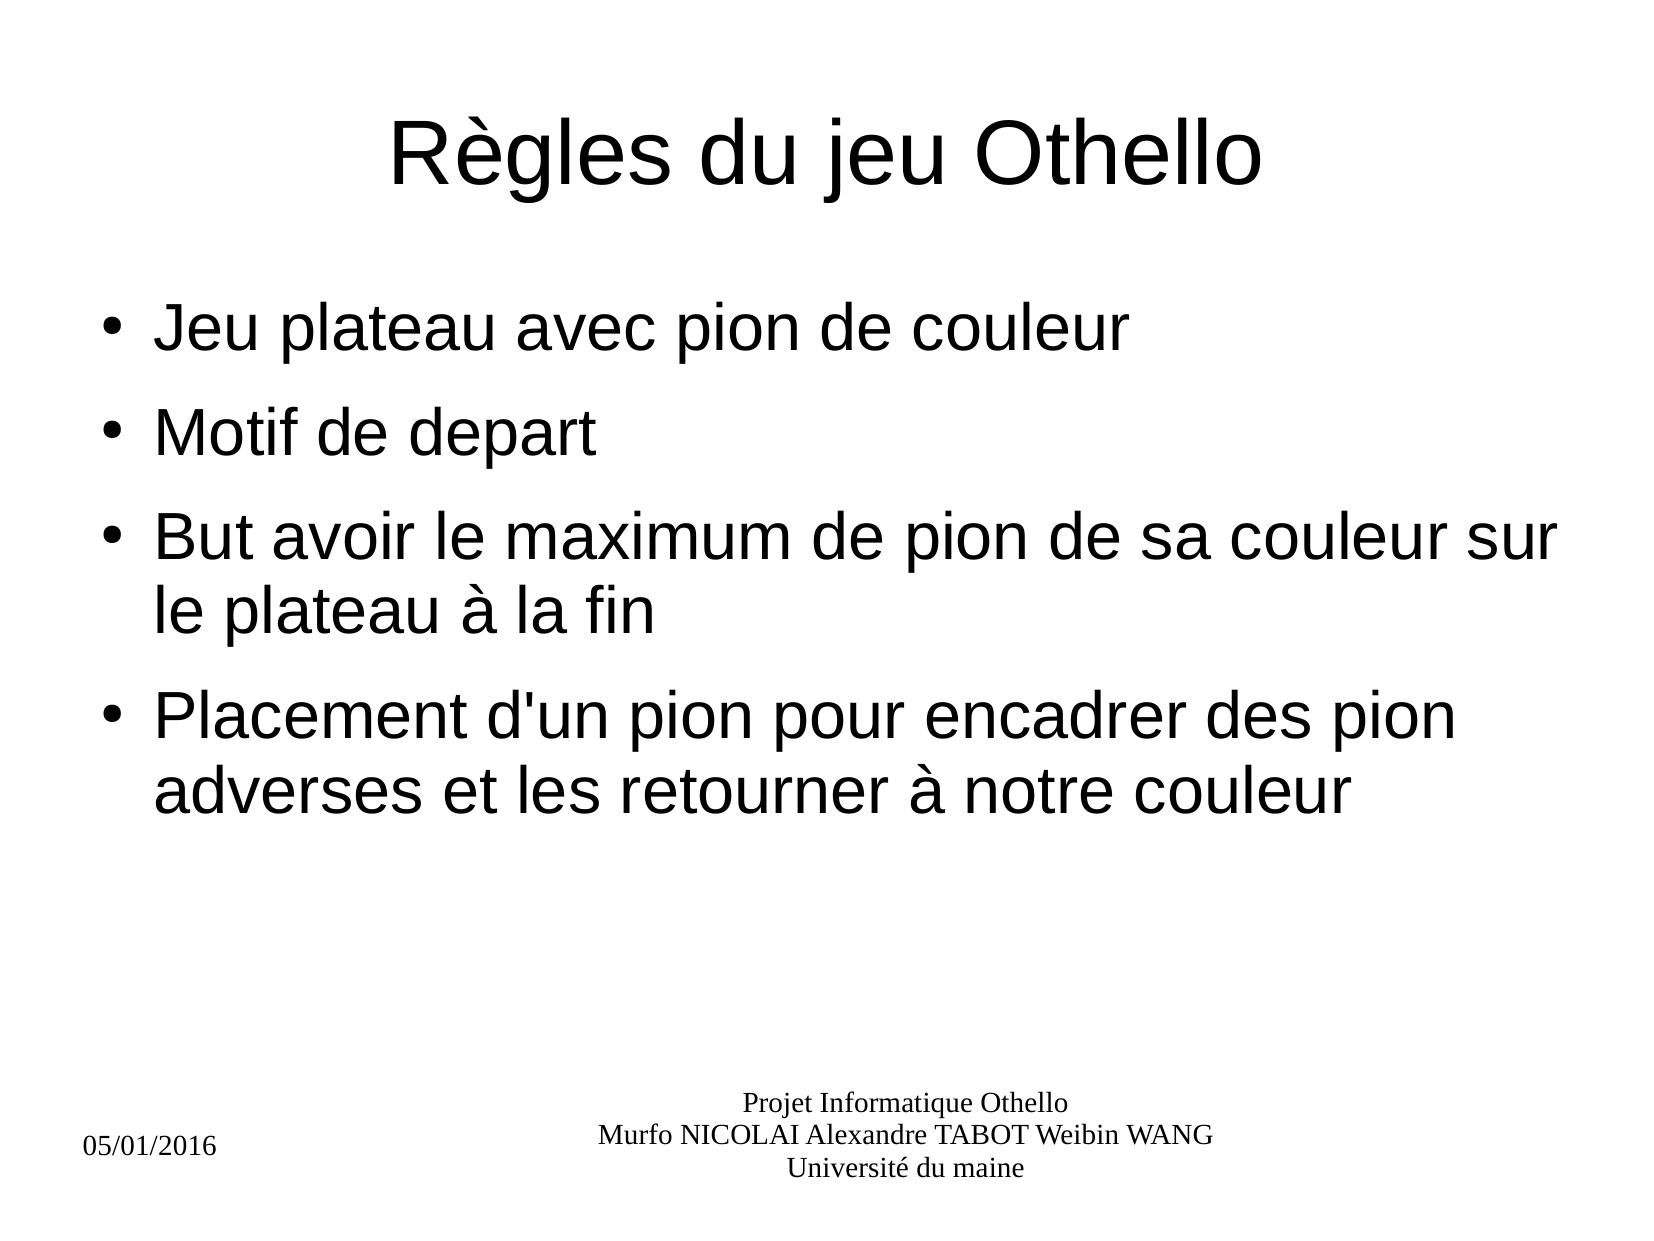

# Règles du jeu Othello
Jeu plateau avec pion de couleur
Motif de depart
But avoir le maximum de pion de sa couleur sur le plateau à la fin
Placement d'un pion pour encadrer des pion adverses et les retourner à notre couleur